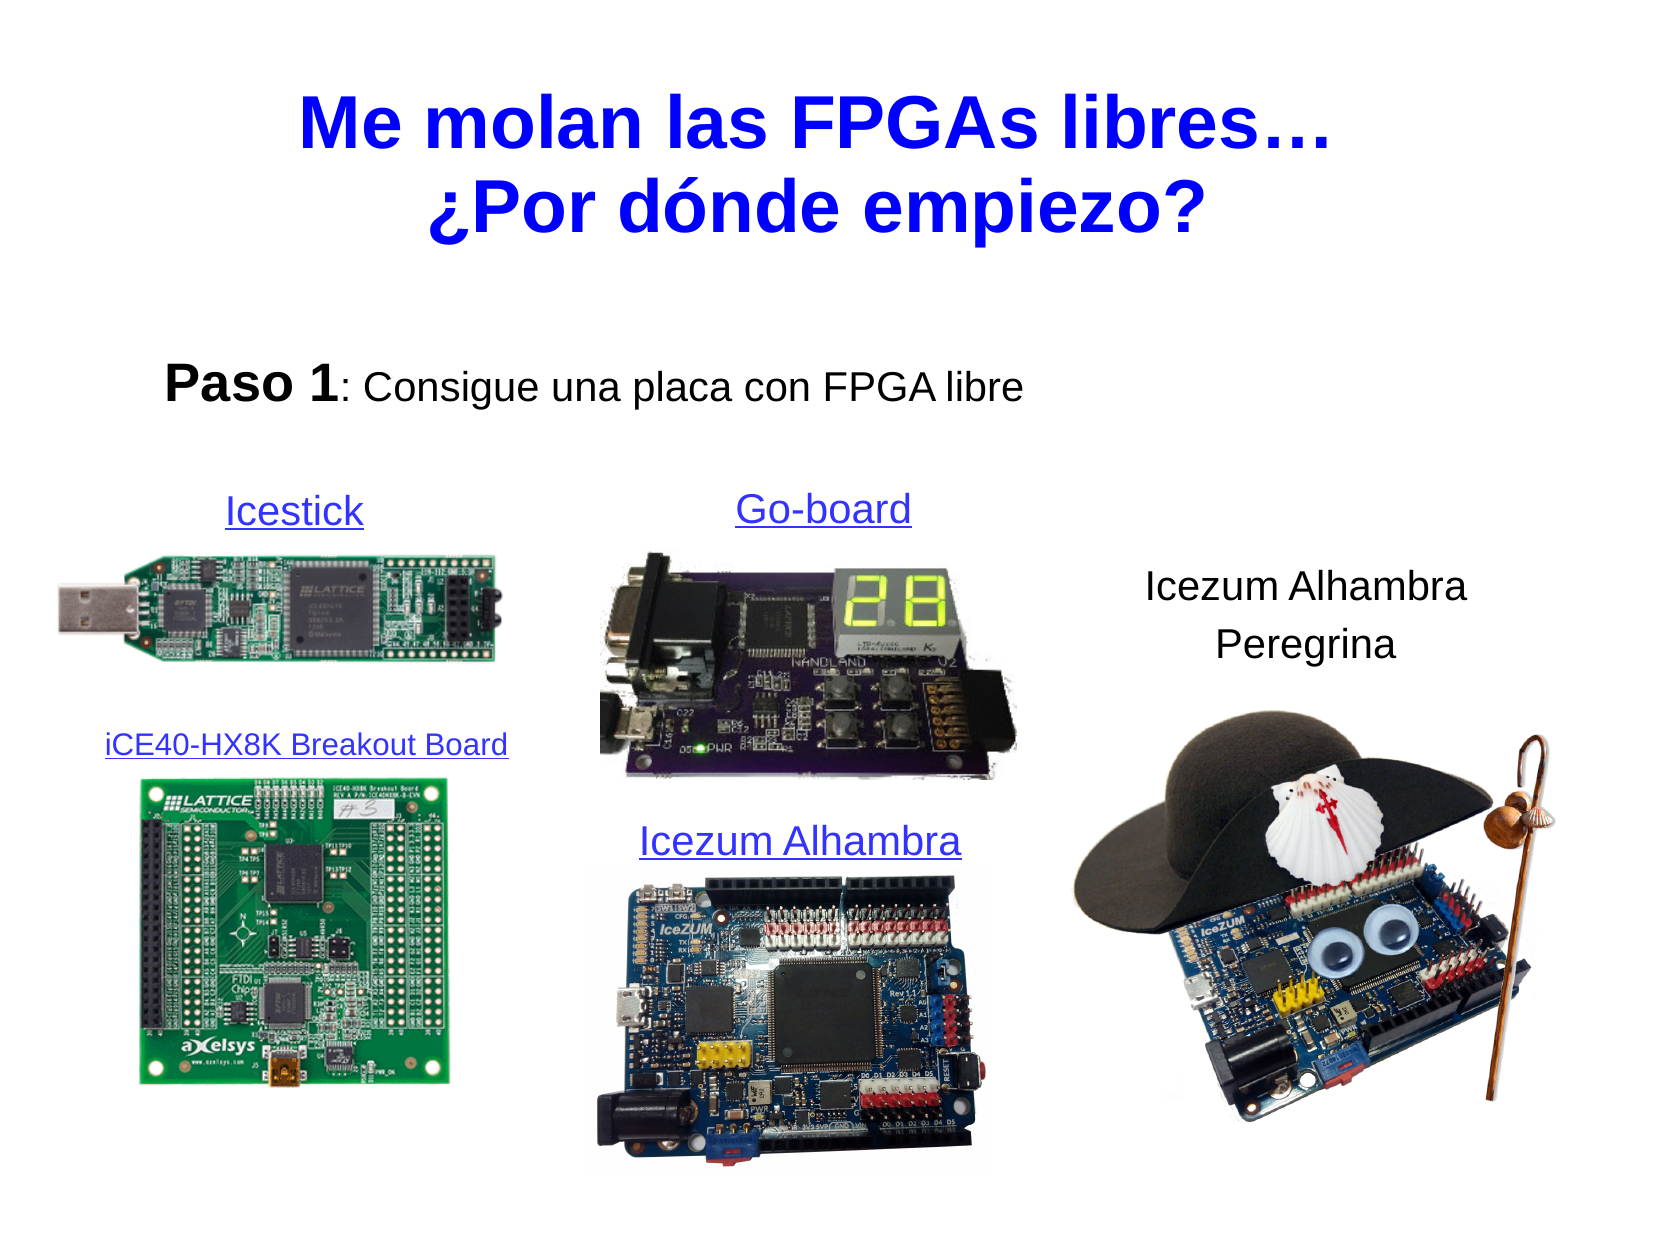

Me molan las FPGAs libres…
¿Por dónde empiezo?
Paso 1: Consigue una placa con FPGA libre
Go-board
Icestick
Icezum Alhambra
Peregrina
iCE40-HX8K Breakout Board
Icezum Alhambra